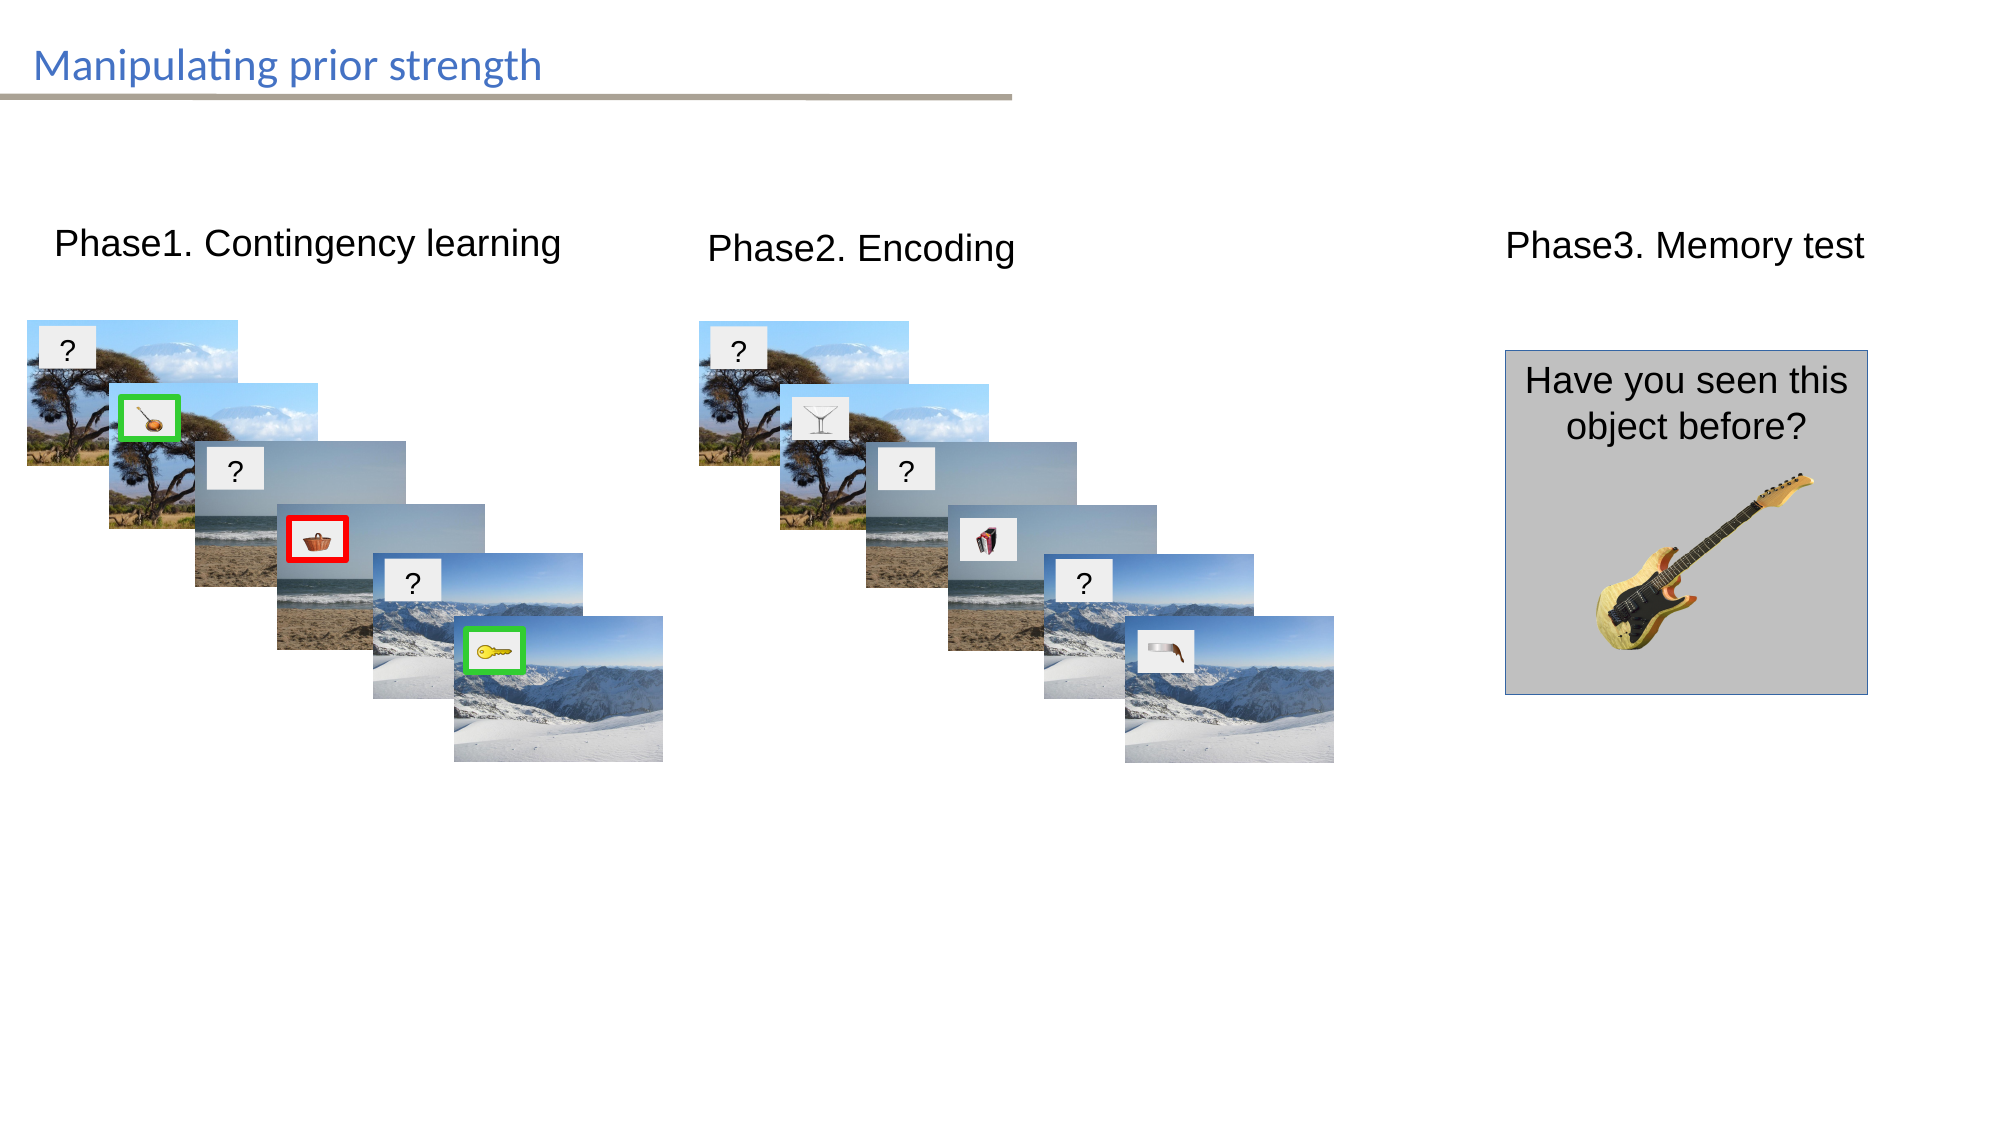

Manipulating prior strength
Phase1. Contingency learning
Phase3. Memory test
Phase2. Encoding
?
?
Have you seen this object before?
?
?
?
?